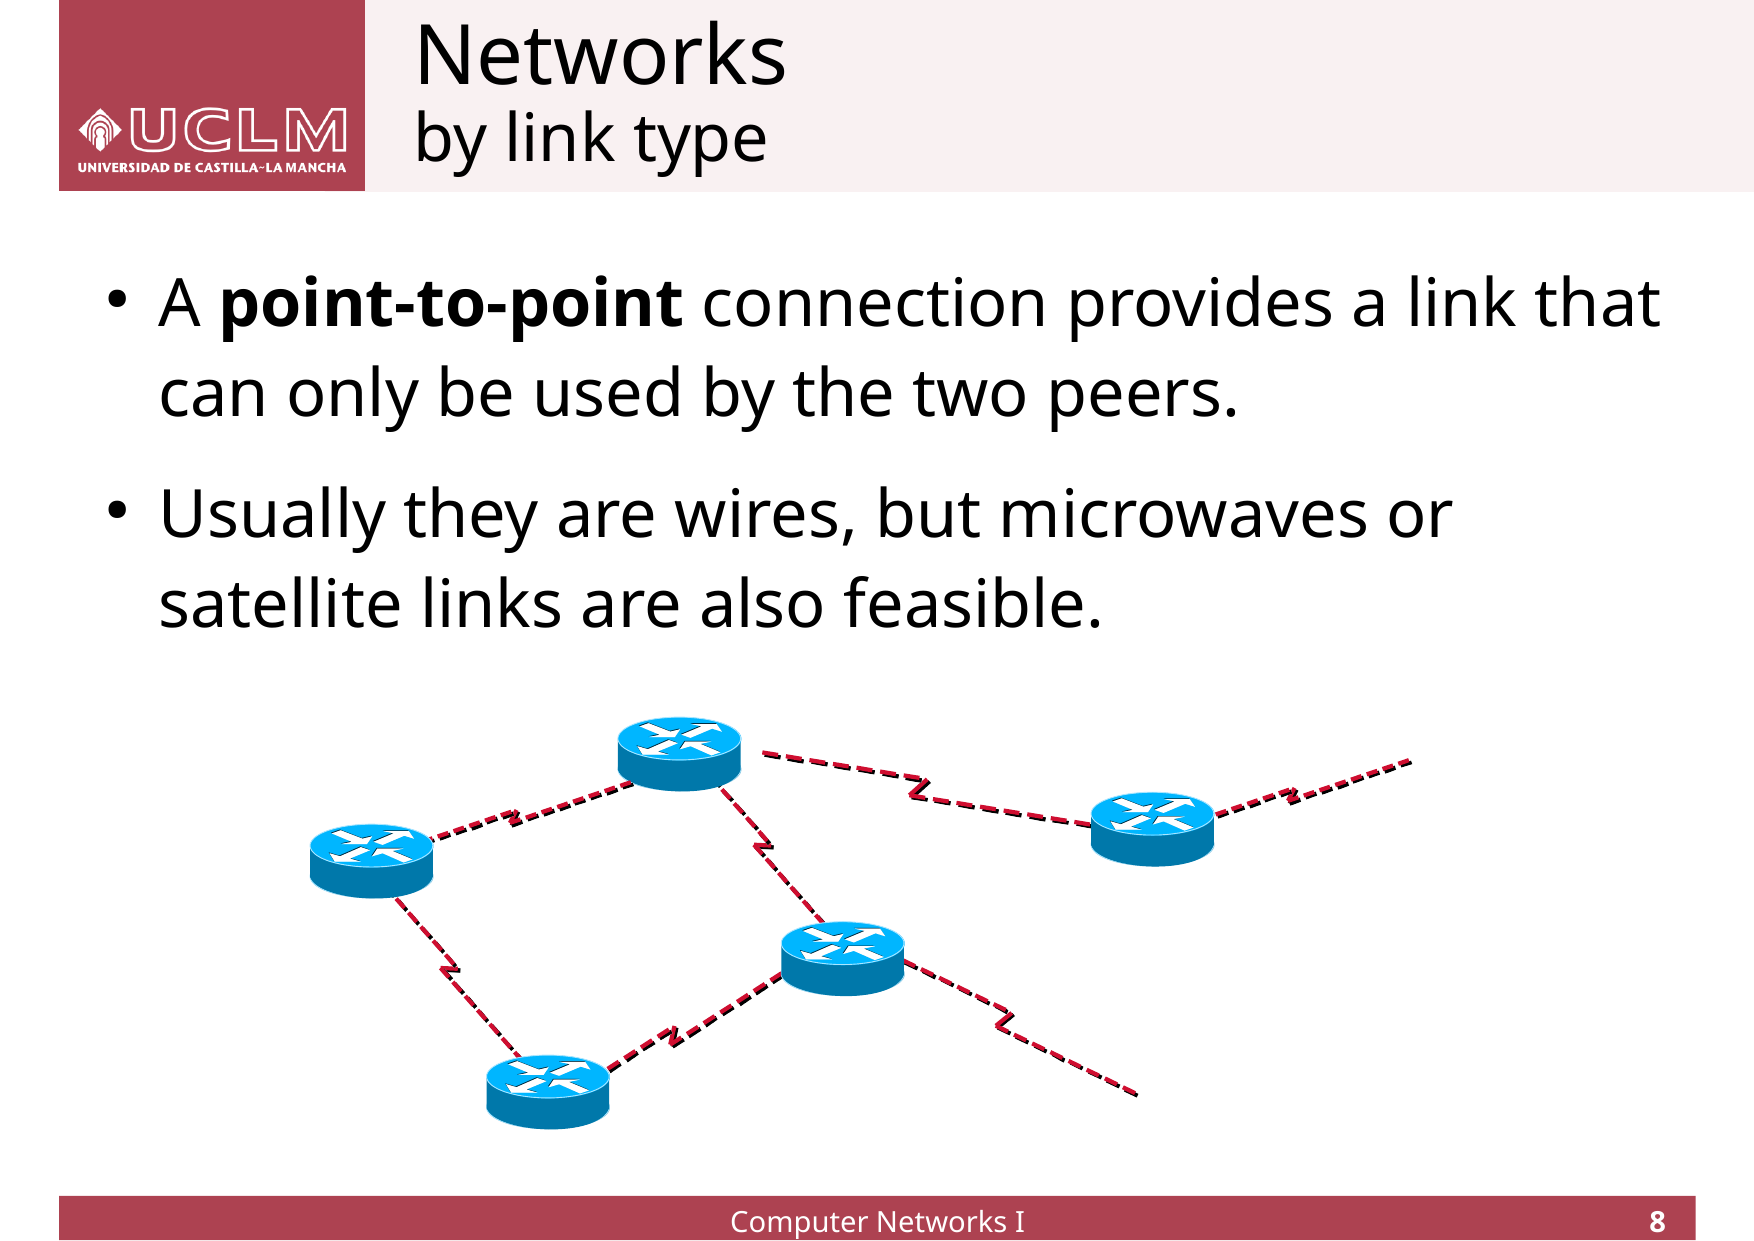

Networks
by link type
# A point-to-point connection provides a link that can only be used by the two peers.
Usually they are wires, but microwaves or satellite links are also feasible.
Computer Networks I
8